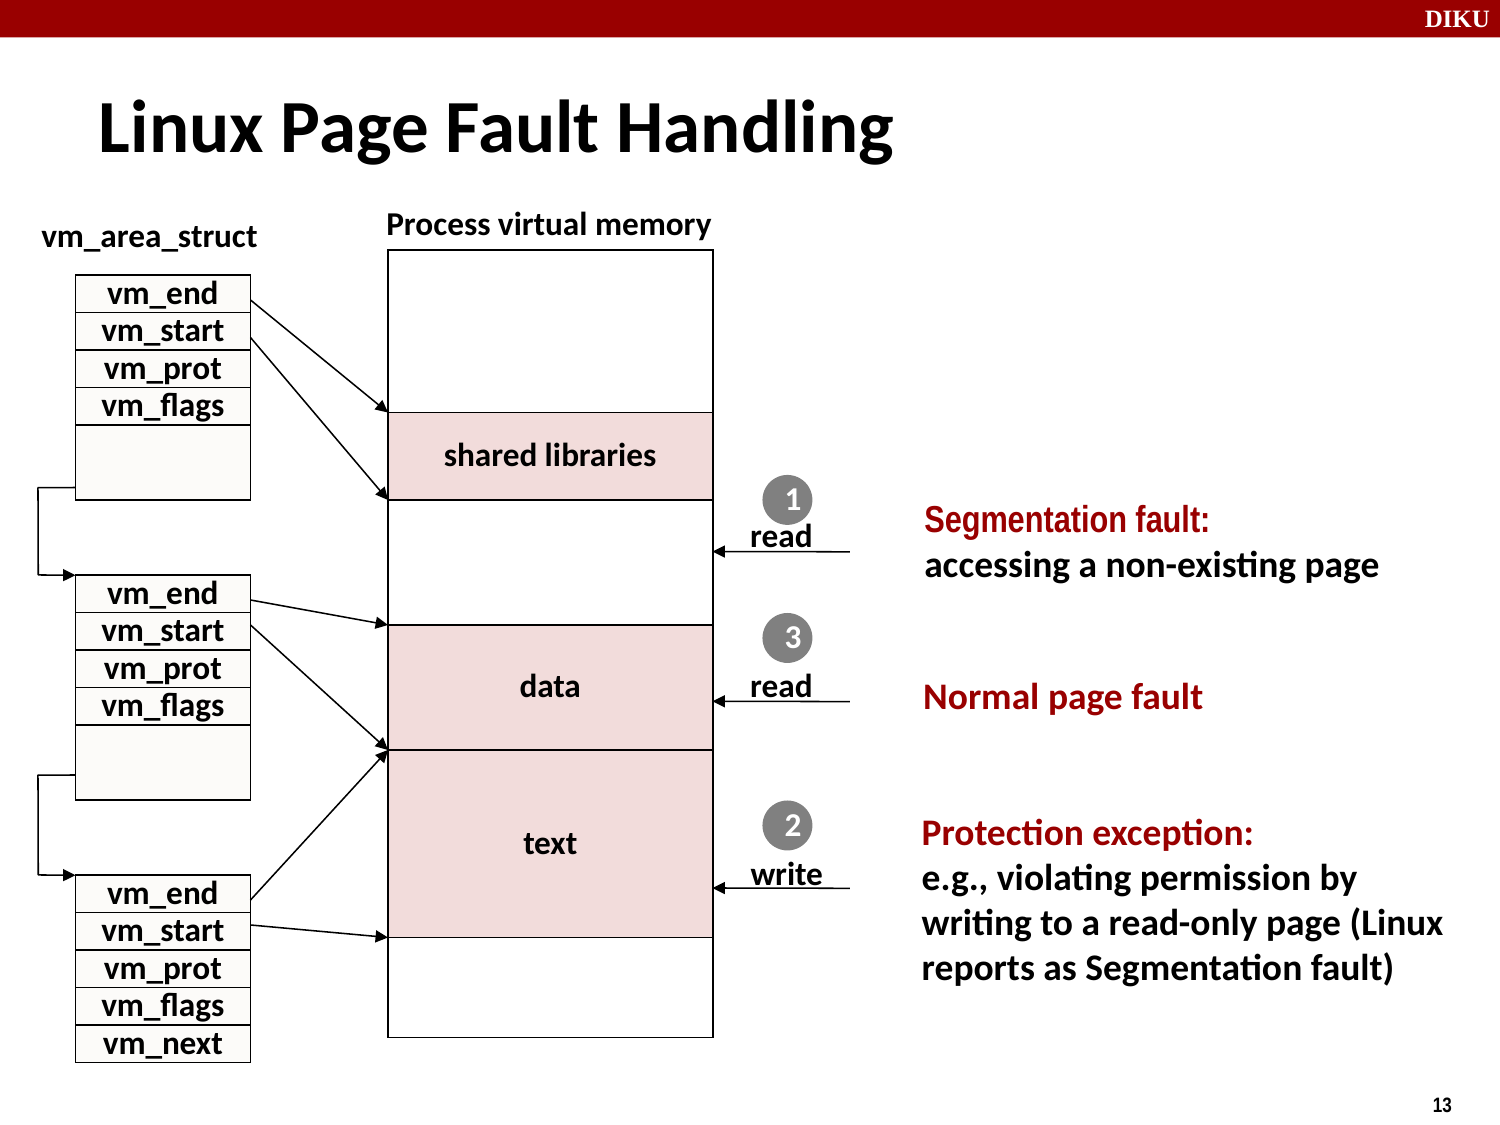

Linux Page Fault Handling
Process virtual memory
vm_area_struct
vm_end
vm_start
vm_prot
vm_flags
shared libraries
vm_next
1
Segmentation fault:
accessing a non-existing page
read
vm_end
vm_start
3
data
vm_prot
read
Normal page fault
vm_flags
text
vm_next
Protection exception:
e.g., violating permission by writing to a read-only page (Linux reports as Segmentation fault)
2
write
vm_end
vm_start
vm_prot
vm_flags
vm_next